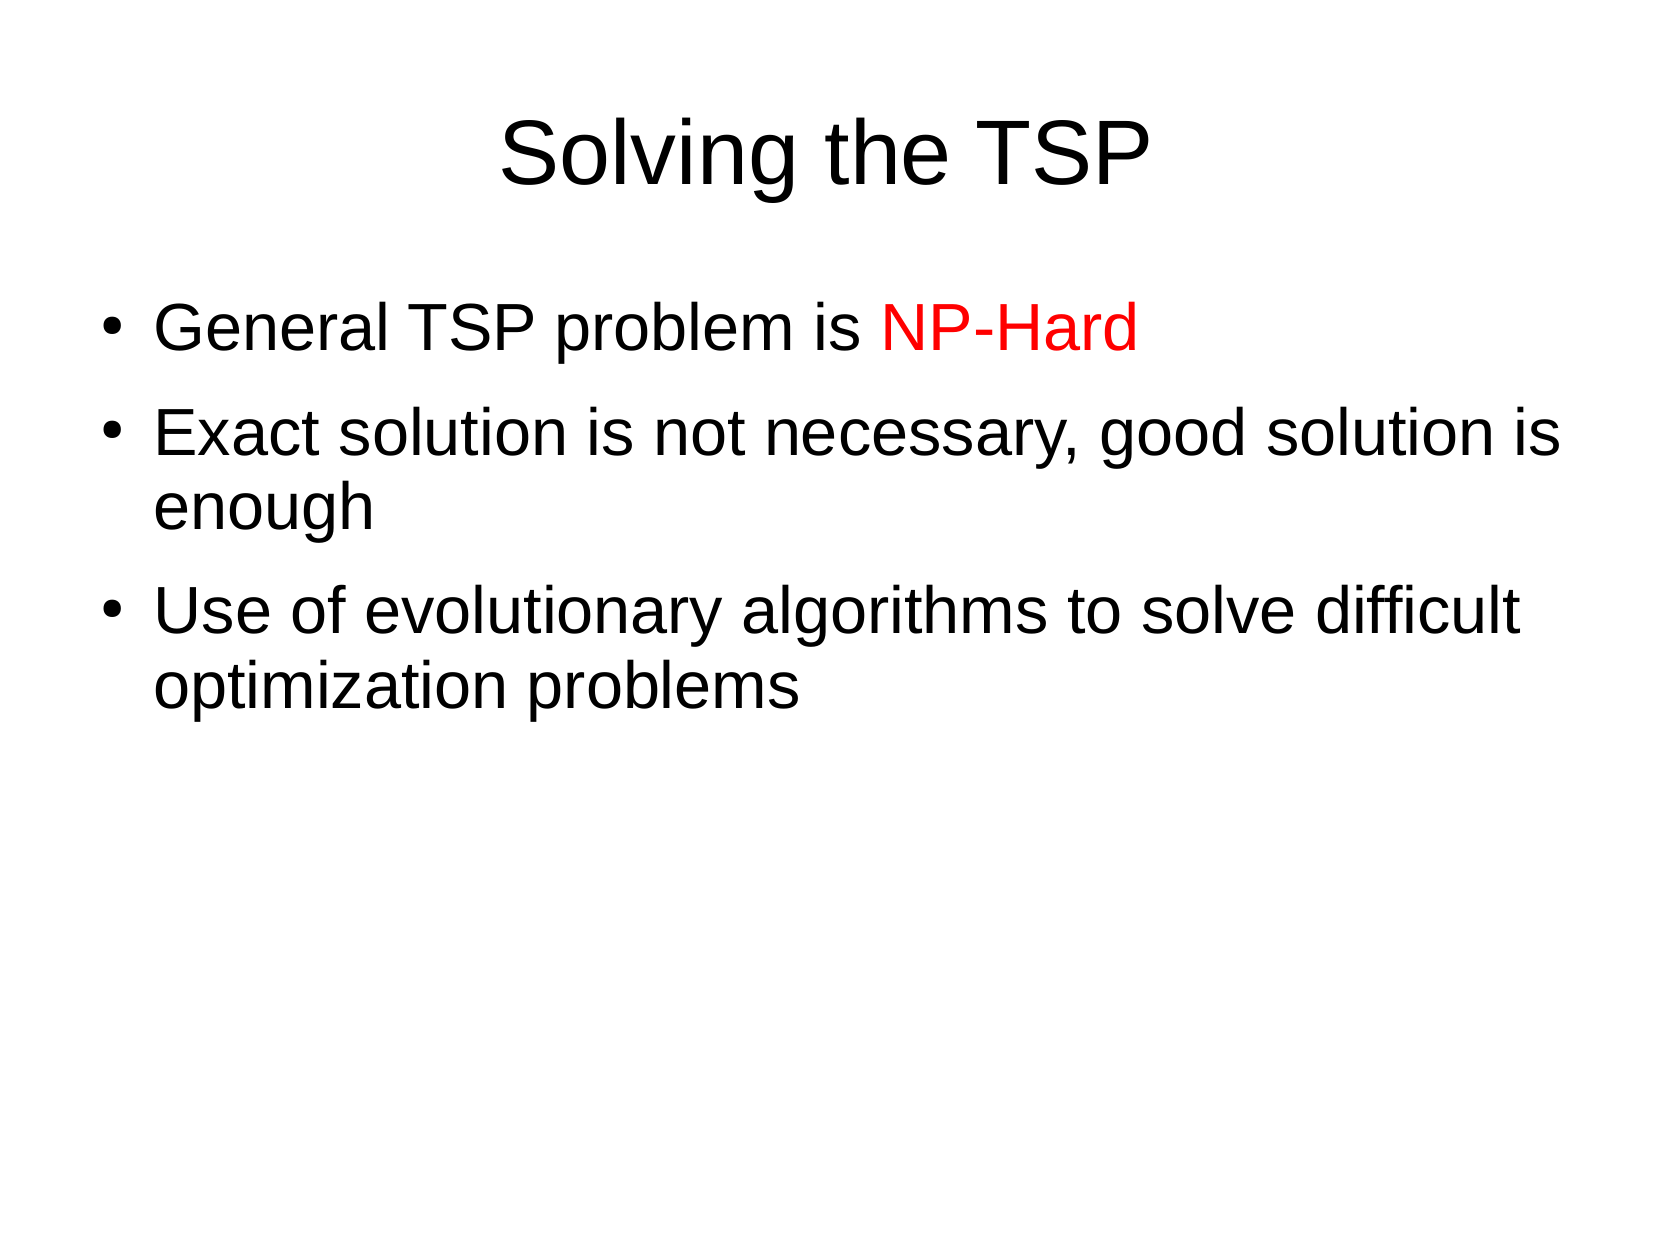

# Solving the TSP
General TSP problem is NP-Hard
Exact solution is not necessary, good solution is enough
Use of evolutionary algorithms to solve difficult optimization problems